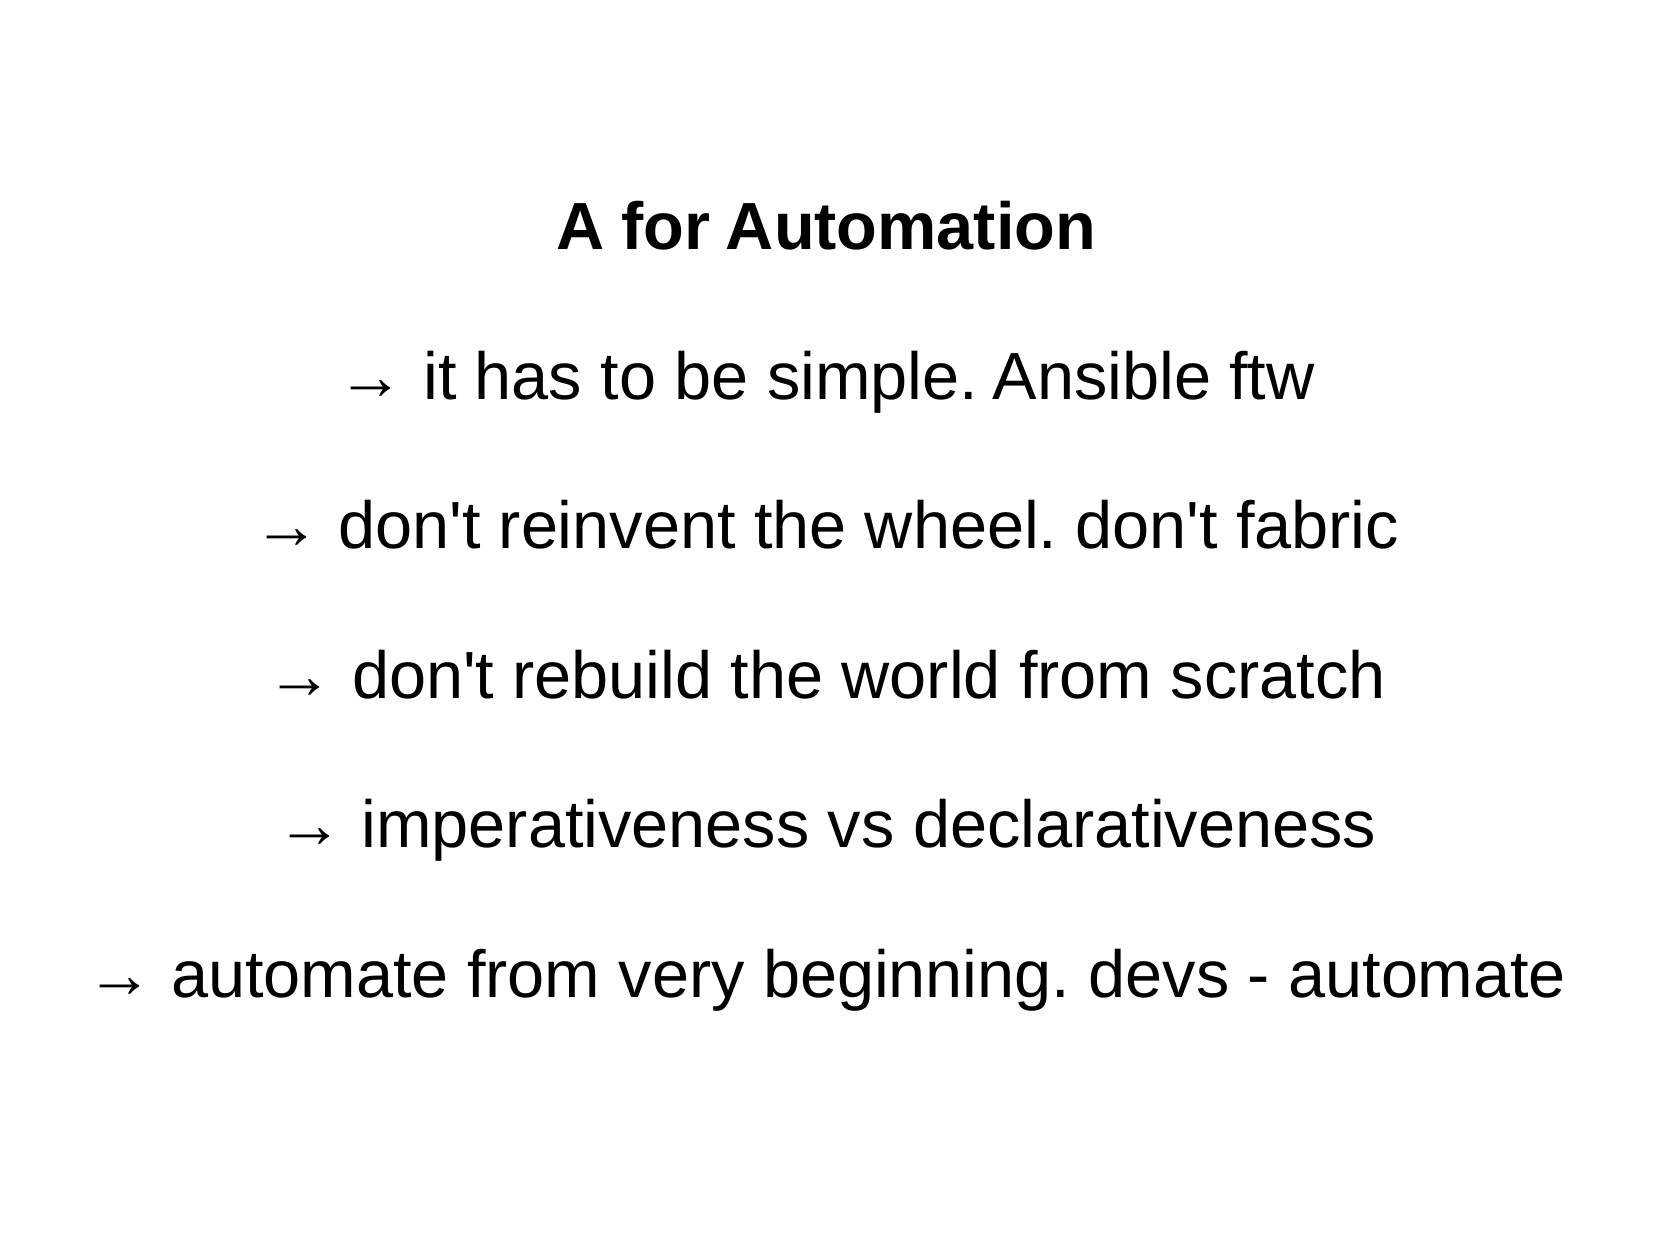

# A for Automation
→ it has to be simple. Ansible ftw
→ don't reinvent the wheel. don't fabric
→ don't rebuild the world from scratch
→ imperativeness vs declarativeness
→ automate from very beginning. devs - automate